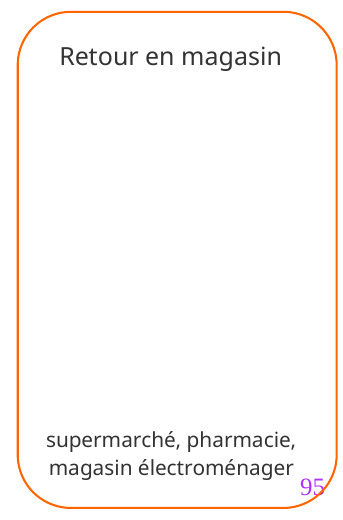

Retour en magasin
supermarché, pharmacie,
magasin électroménager
95